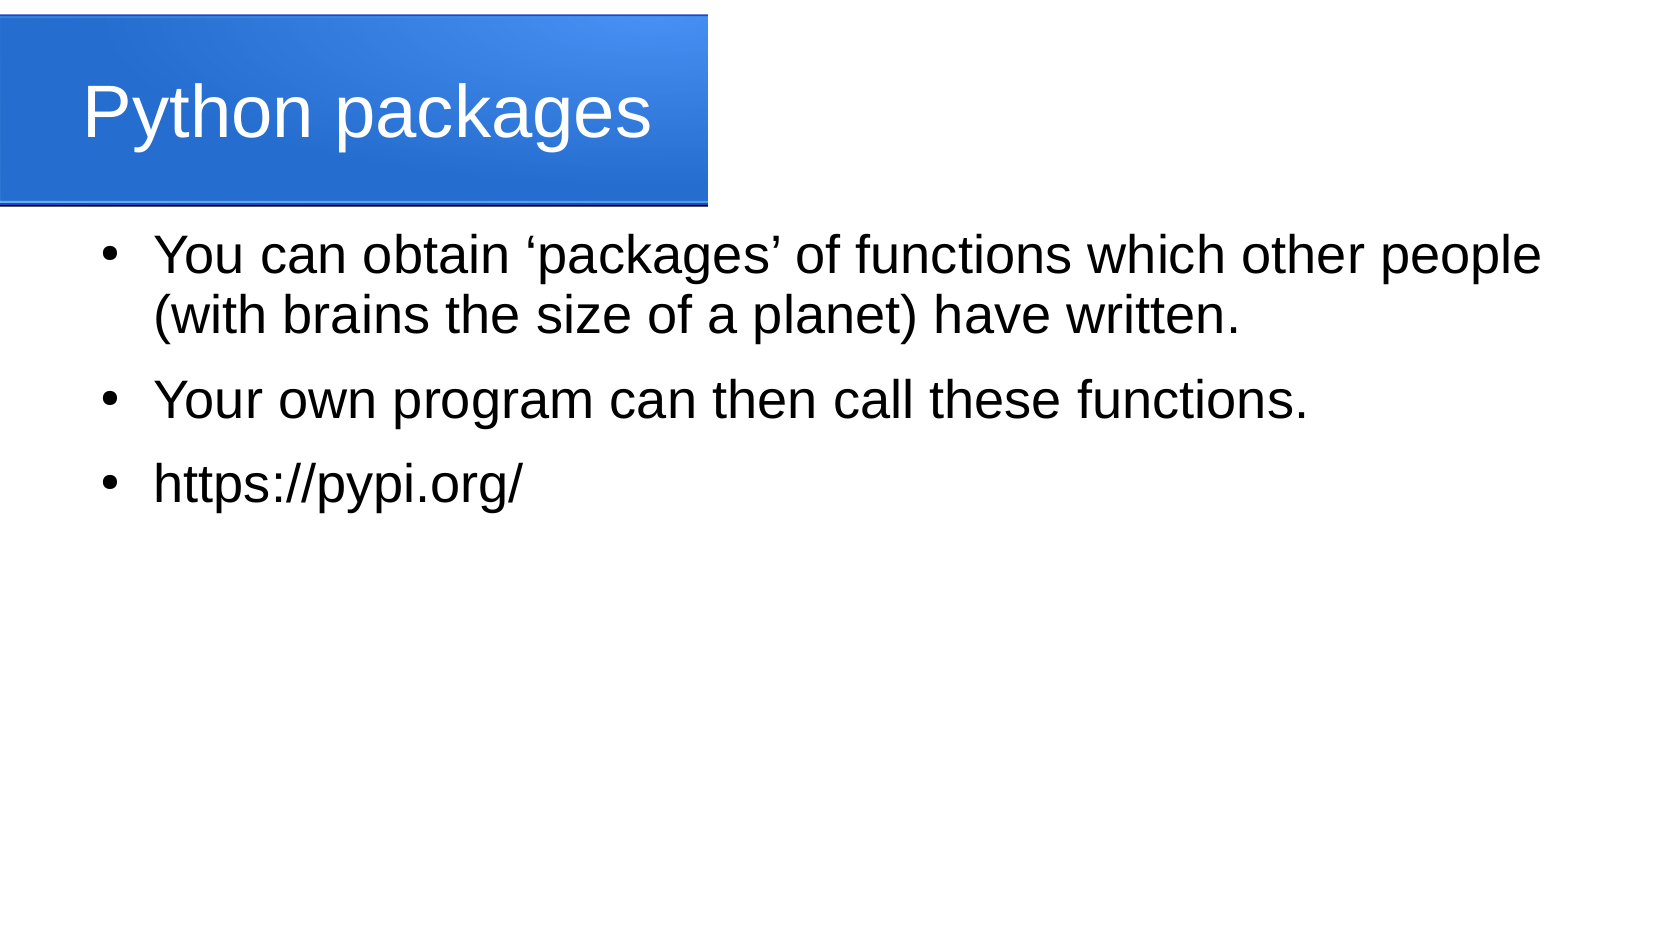

# Python packages
You can obtain ‘packages’ of functions which other people (with brains the size of a planet) have written.
Your own program can then call these functions.
https://pypi.org/